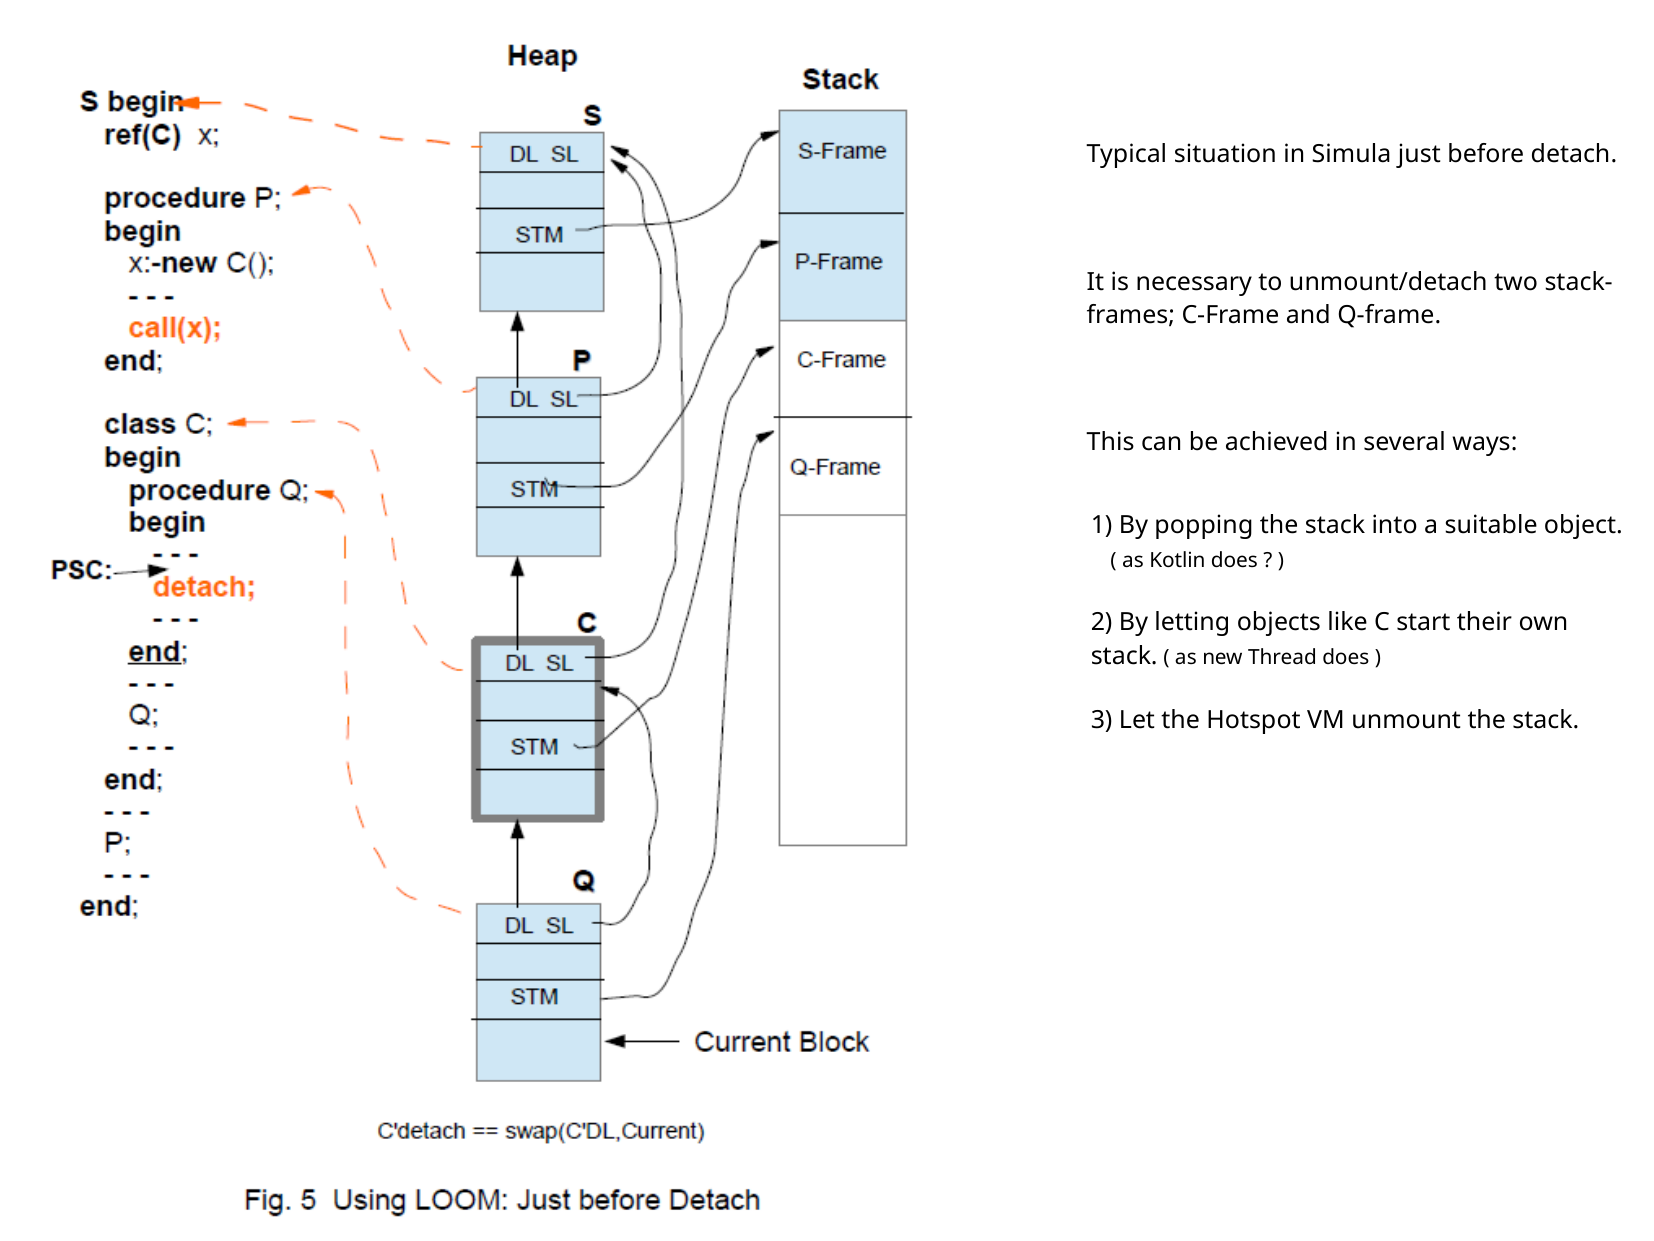

# Typical situation in Simula just before detach.
It is necessary to unmount/detach two stack-frames; C-Frame and Q-frame.
This can be achieved in several ways:
1) By popping the stack into a suitable object. ( as Kotlin does ? )
2) By letting objects like C start their own stack. ( as new Thread does )
3) Let the Hotspot VM unmount the stack.